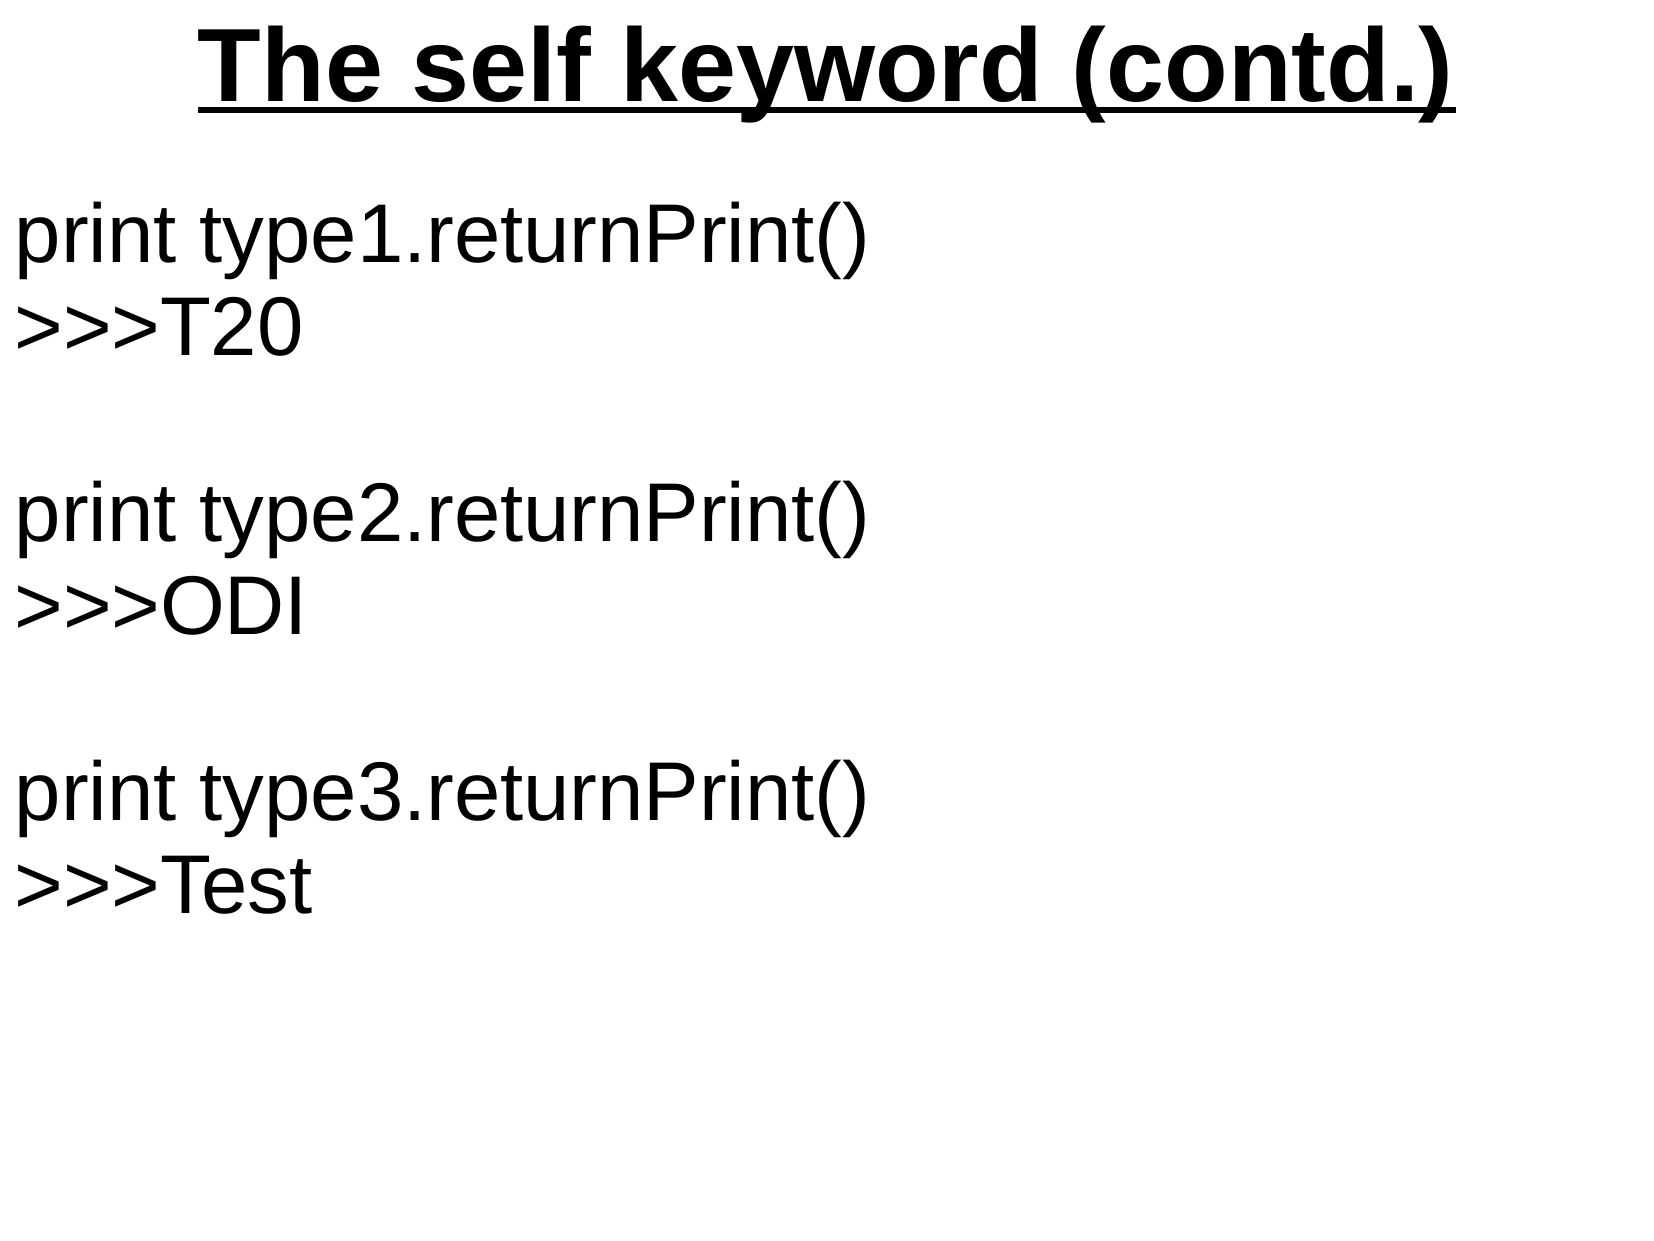

The self keyword (contd.)
print type1.returnPrint()
>>>T20
print type2.returnPrint()
>>>ODI
print type3.returnPrint()
>>>Test